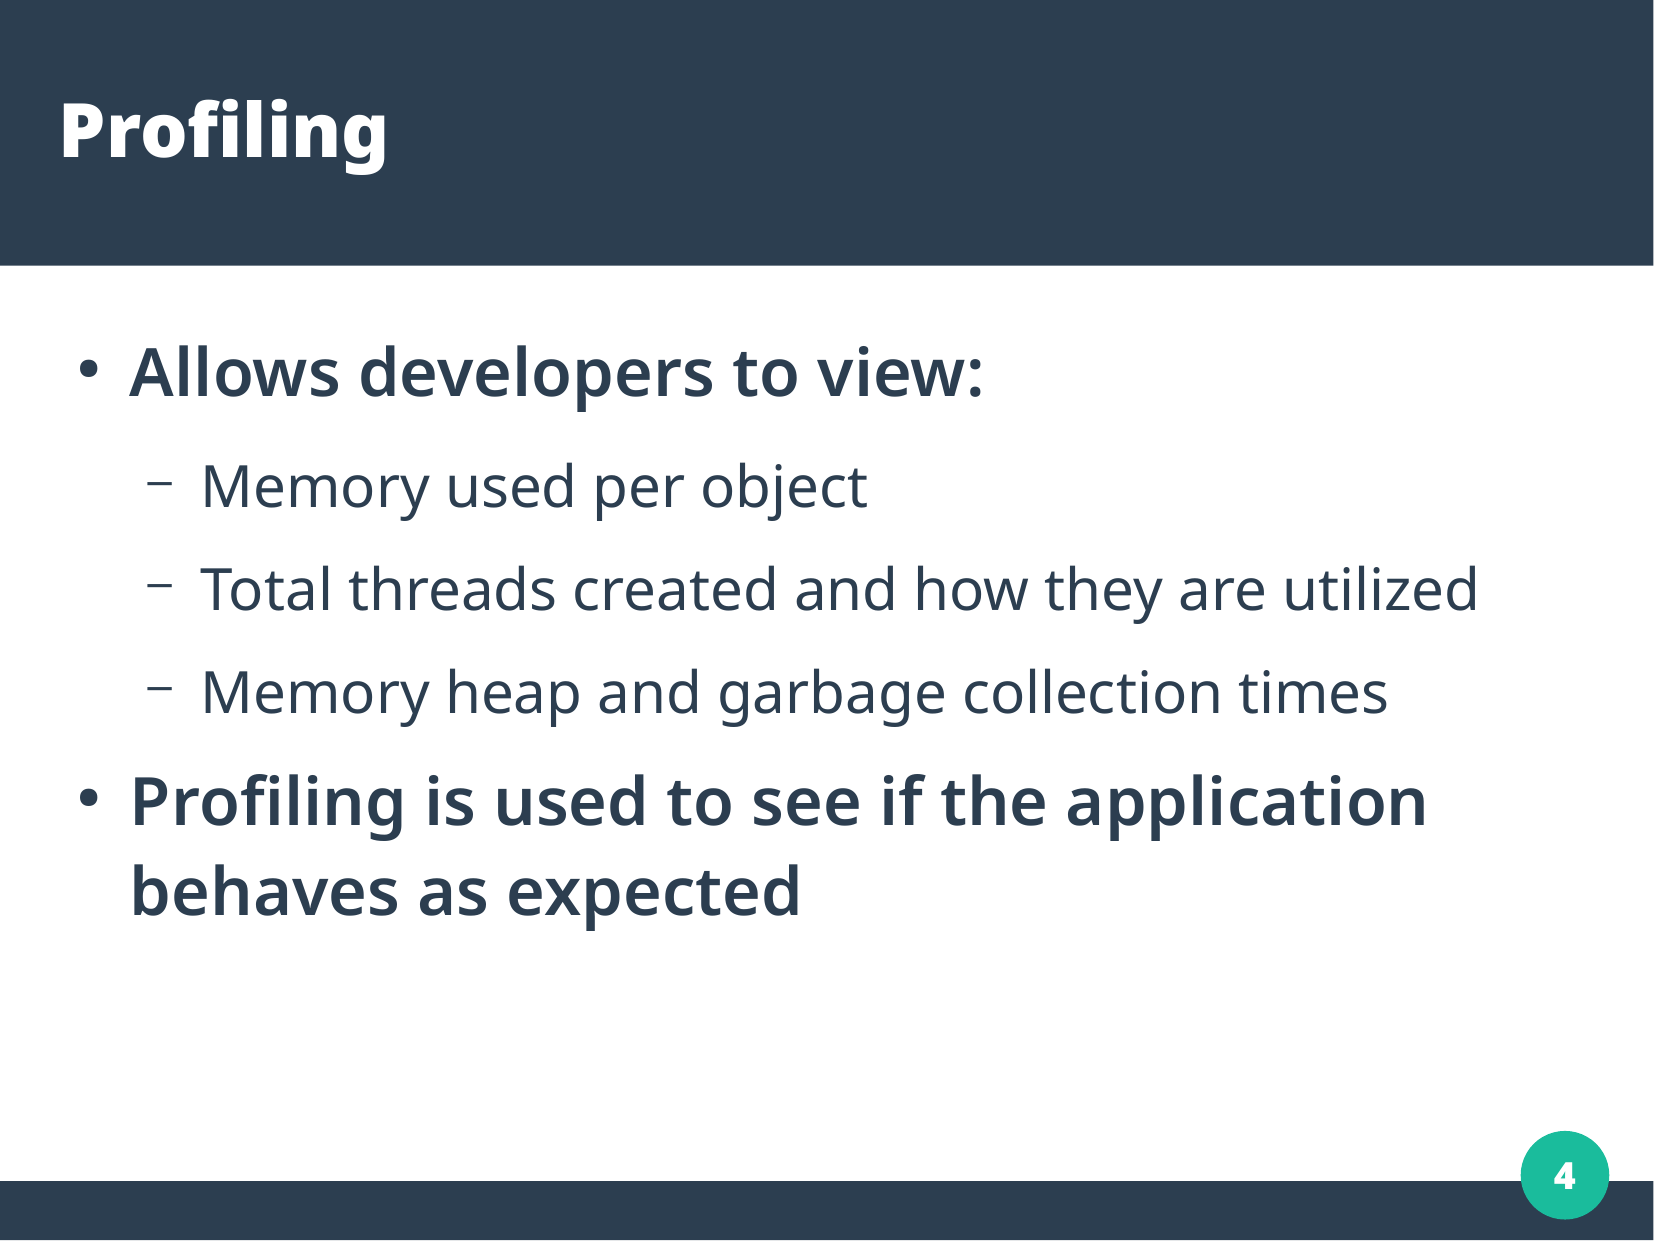

# Profiling
Allows developers to view:
Memory used per object
Total threads created and how they are utilized
Memory heap and garbage collection times
Profiling is used to see if the application behaves as expected
4